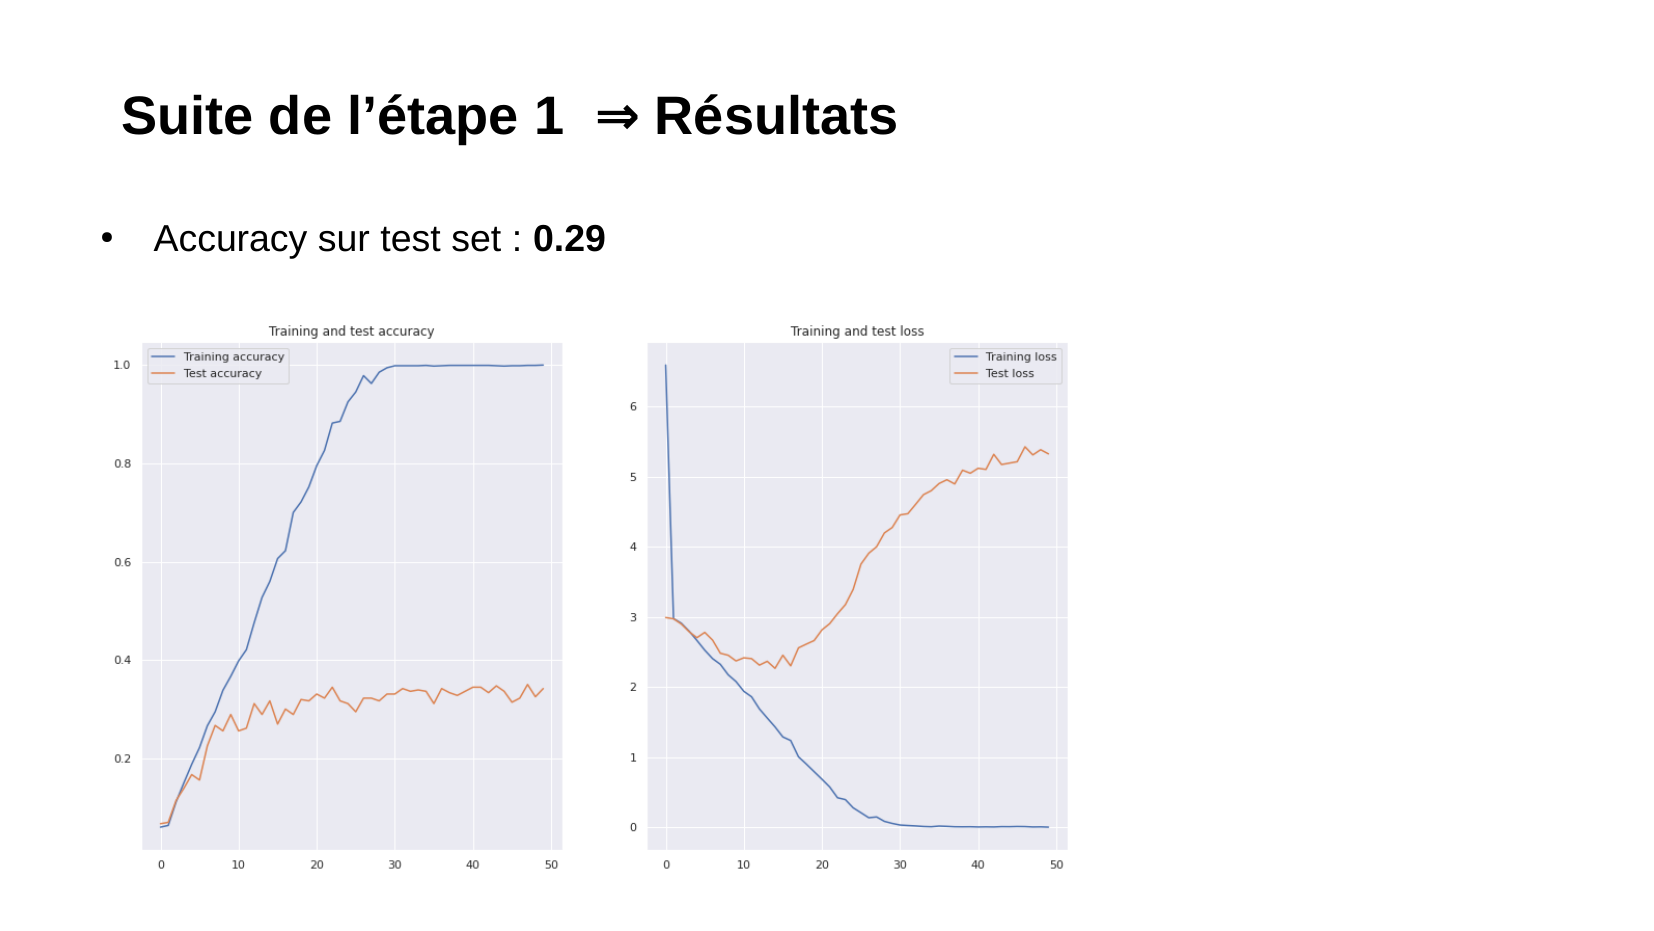

Suite de l’étape 1 ⇒ Résultats
# Accuracy sur test set : 0.29